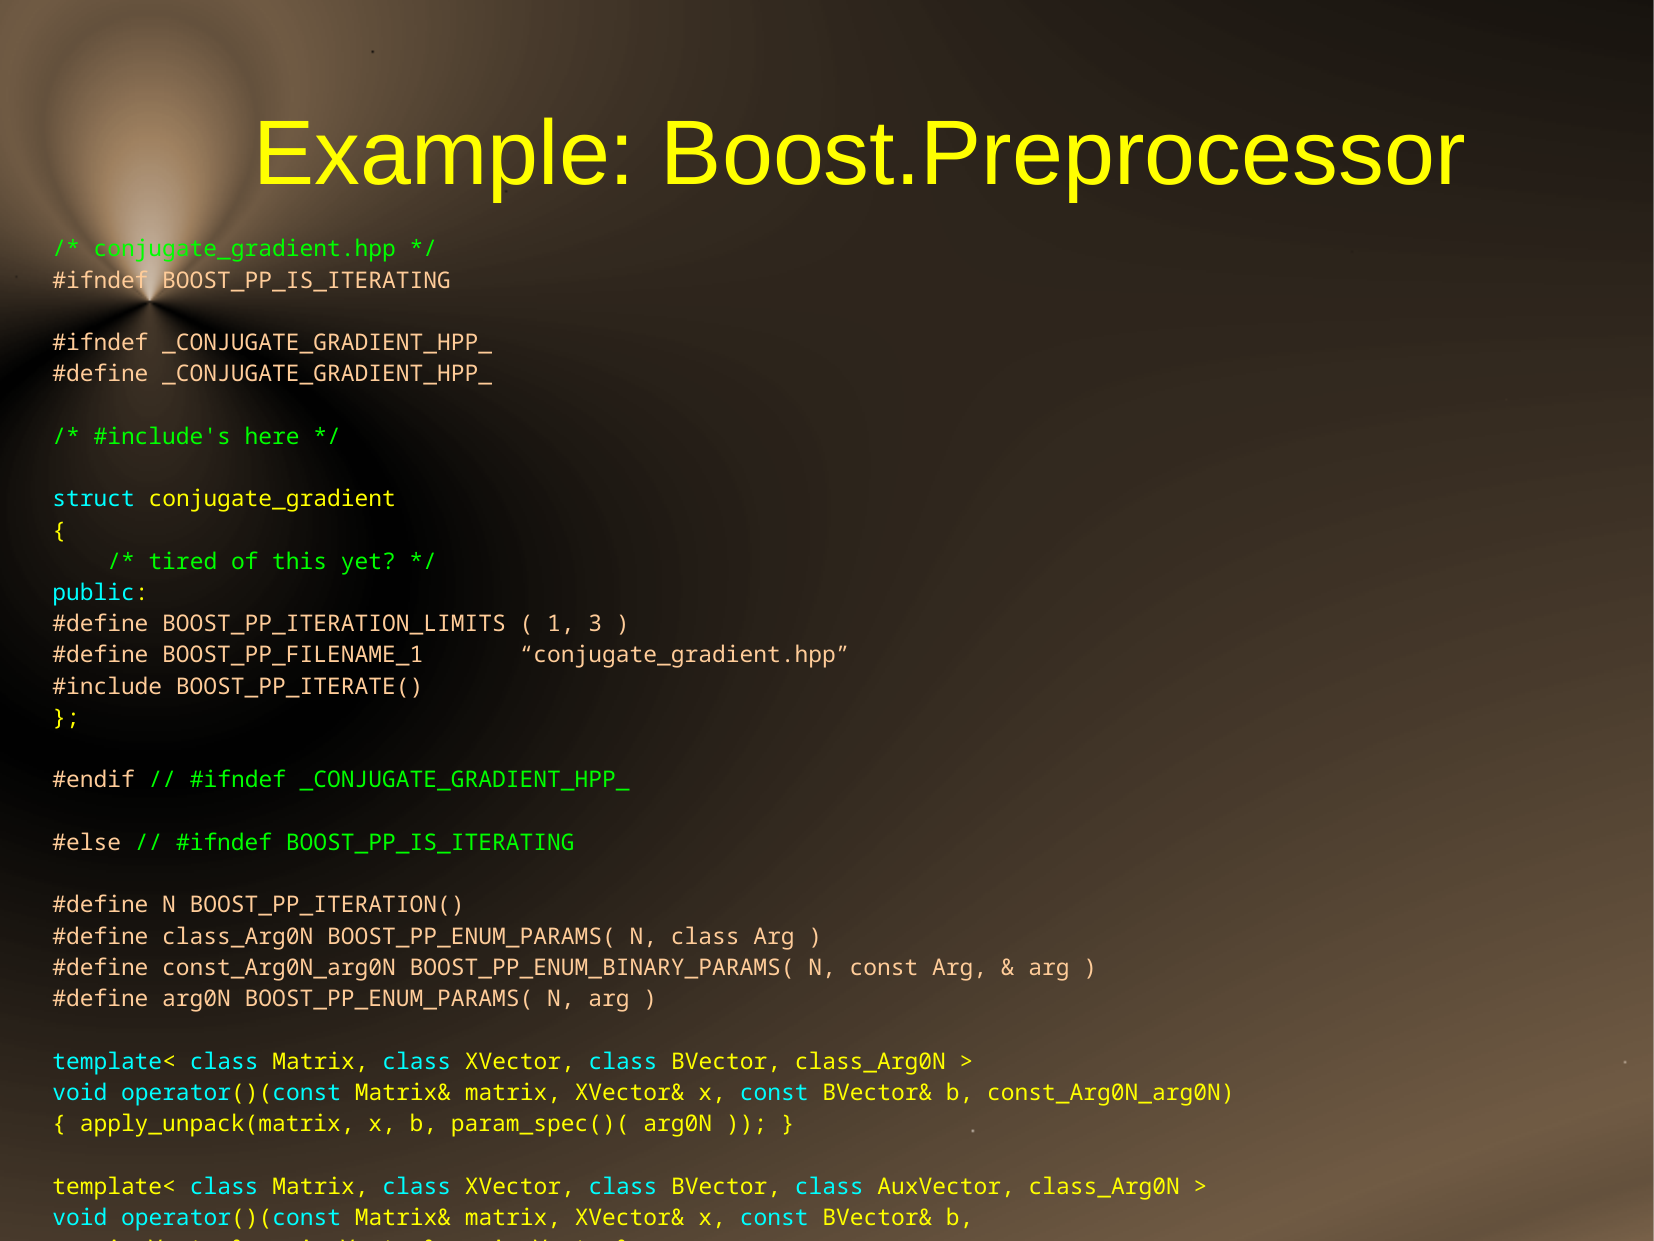

# Example: Boost.Preprocessor
/* conjugate_gradient.hpp */
#ifndef BOOST_PP_IS_ITERATING
#ifndef _CONJUGATE_GRADIENT_HPP_
#define _CONJUGATE_GRADIENT_HPP_
/* #include's here */
struct conjugate_gradient
{
 /* tired of this yet? */
public:
#define BOOST_PP_ITERATION_LIMITS ( 1, 3 )
#define BOOST_PP_FILENAME_1 “conjugate_gradient.hpp”
#include BOOST_PP_ITERATE()
};
#endif // #ifndef _CONJUGATE_GRADIENT_HPP_
#else // #ifndef BOOST_PP_IS_ITERATING
#define N BOOST_PP_ITERATION()
#define class_Arg0N BOOST_PP_ENUM_PARAMS( N, class Arg )
#define const_Arg0N_arg0N BOOST_PP_ENUM_BINARY_PARAMS( N, const Arg, & arg )
#define arg0N BOOST_PP_ENUM_PARAMS( N, arg )
template< class Matrix, class XVector, class BVector, class_Arg0N >
void operator()(const Matrix& matrix, XVector& x, const BVector& b, const_Arg0N_arg0N)
{ apply_unpack(matrix, x, b, param_spec()( arg0N )); }
template< class Matrix, class XVector, class BVector, class AuxVector, class_Arg0N >
void operator()(const Matrix& matrix, XVector& x, const BVector& b,
 AuxVector& r, AuxVector& p, AuxVector& q,
 const_Arg0N_arg0N)
{ apply_unpack(matrix, x, b, r, p, q, param_spec()( arg0N )); }
#undef arg0N
#undef const_Arg0N_arg0N
#undef class_Arg0N
#undef N
#endif // #ifndef BOOST_PP_IS_ITERATING